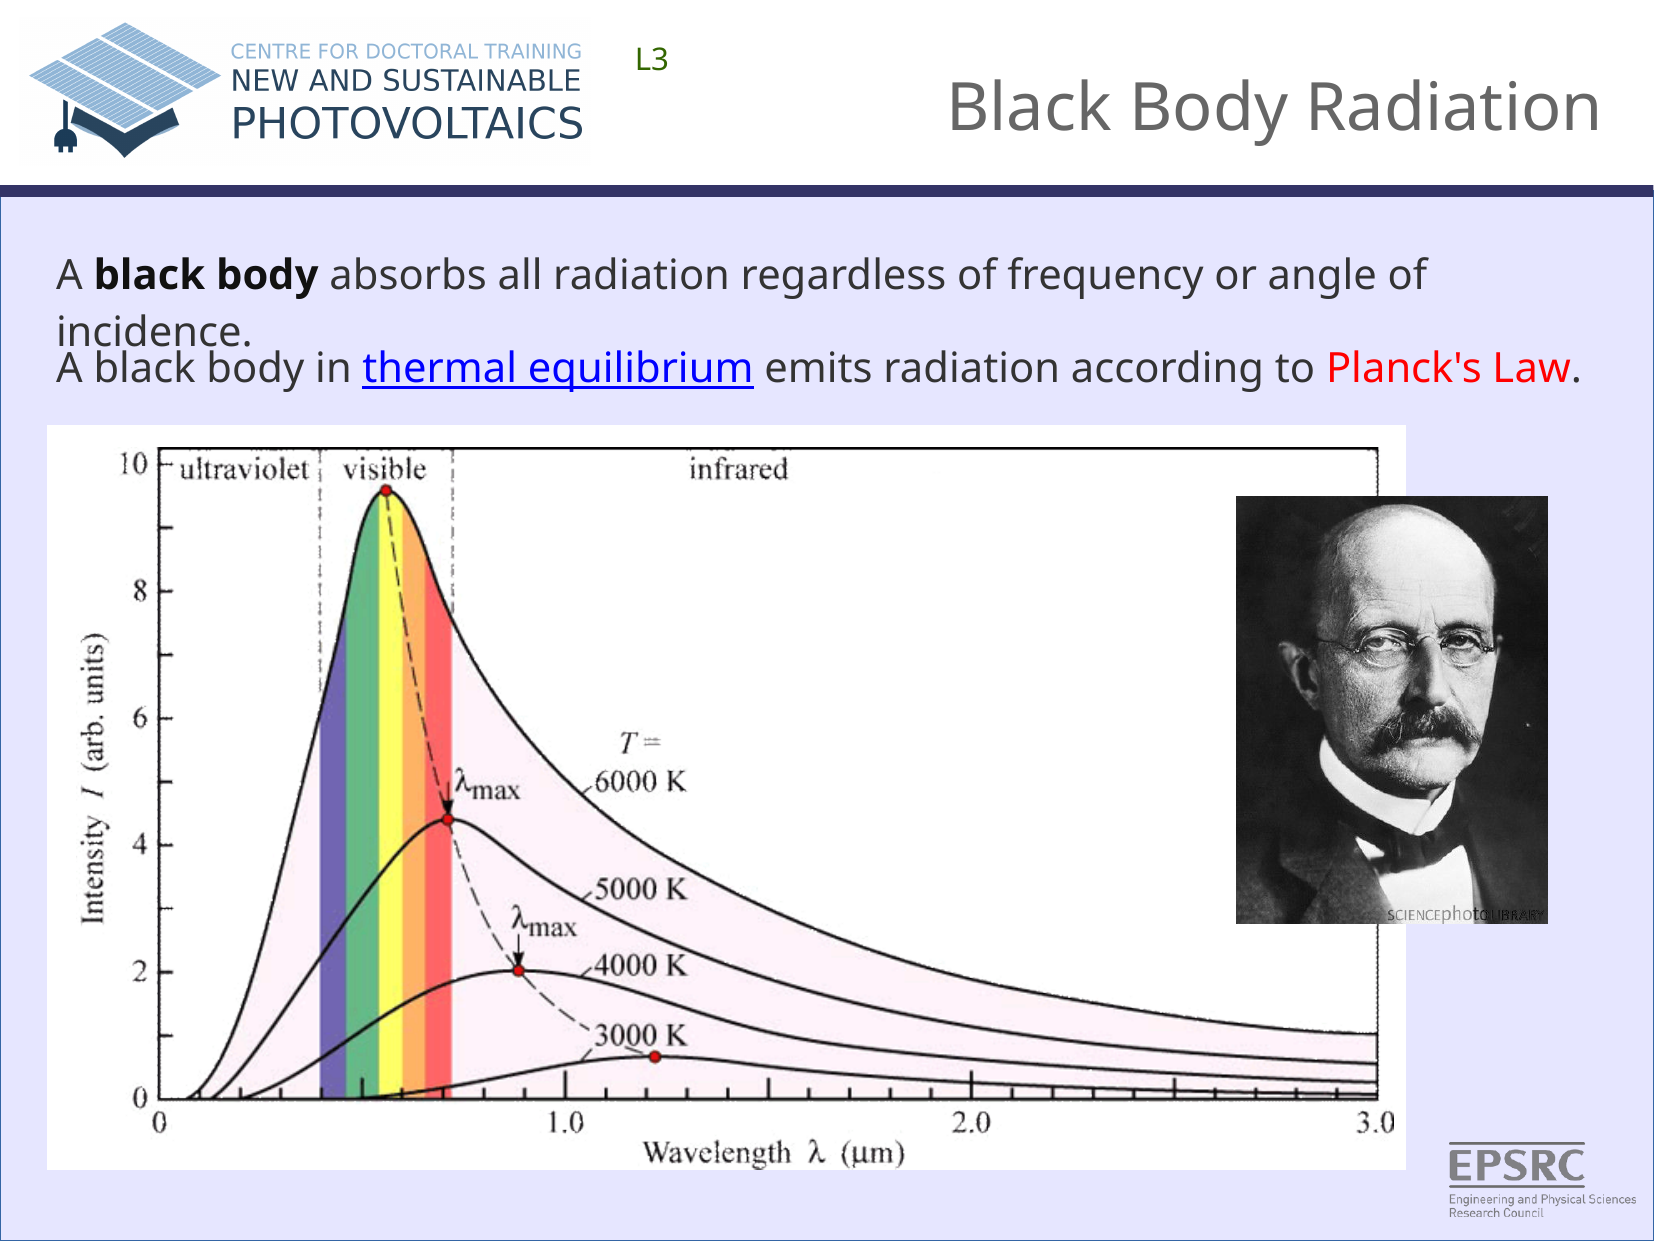

L3
Black Body Radiation
A black body absorbs all radiation regardless of frequency or angle of incidence.
A black body in thermal equilibrium emits radiation according to Planck's Law.